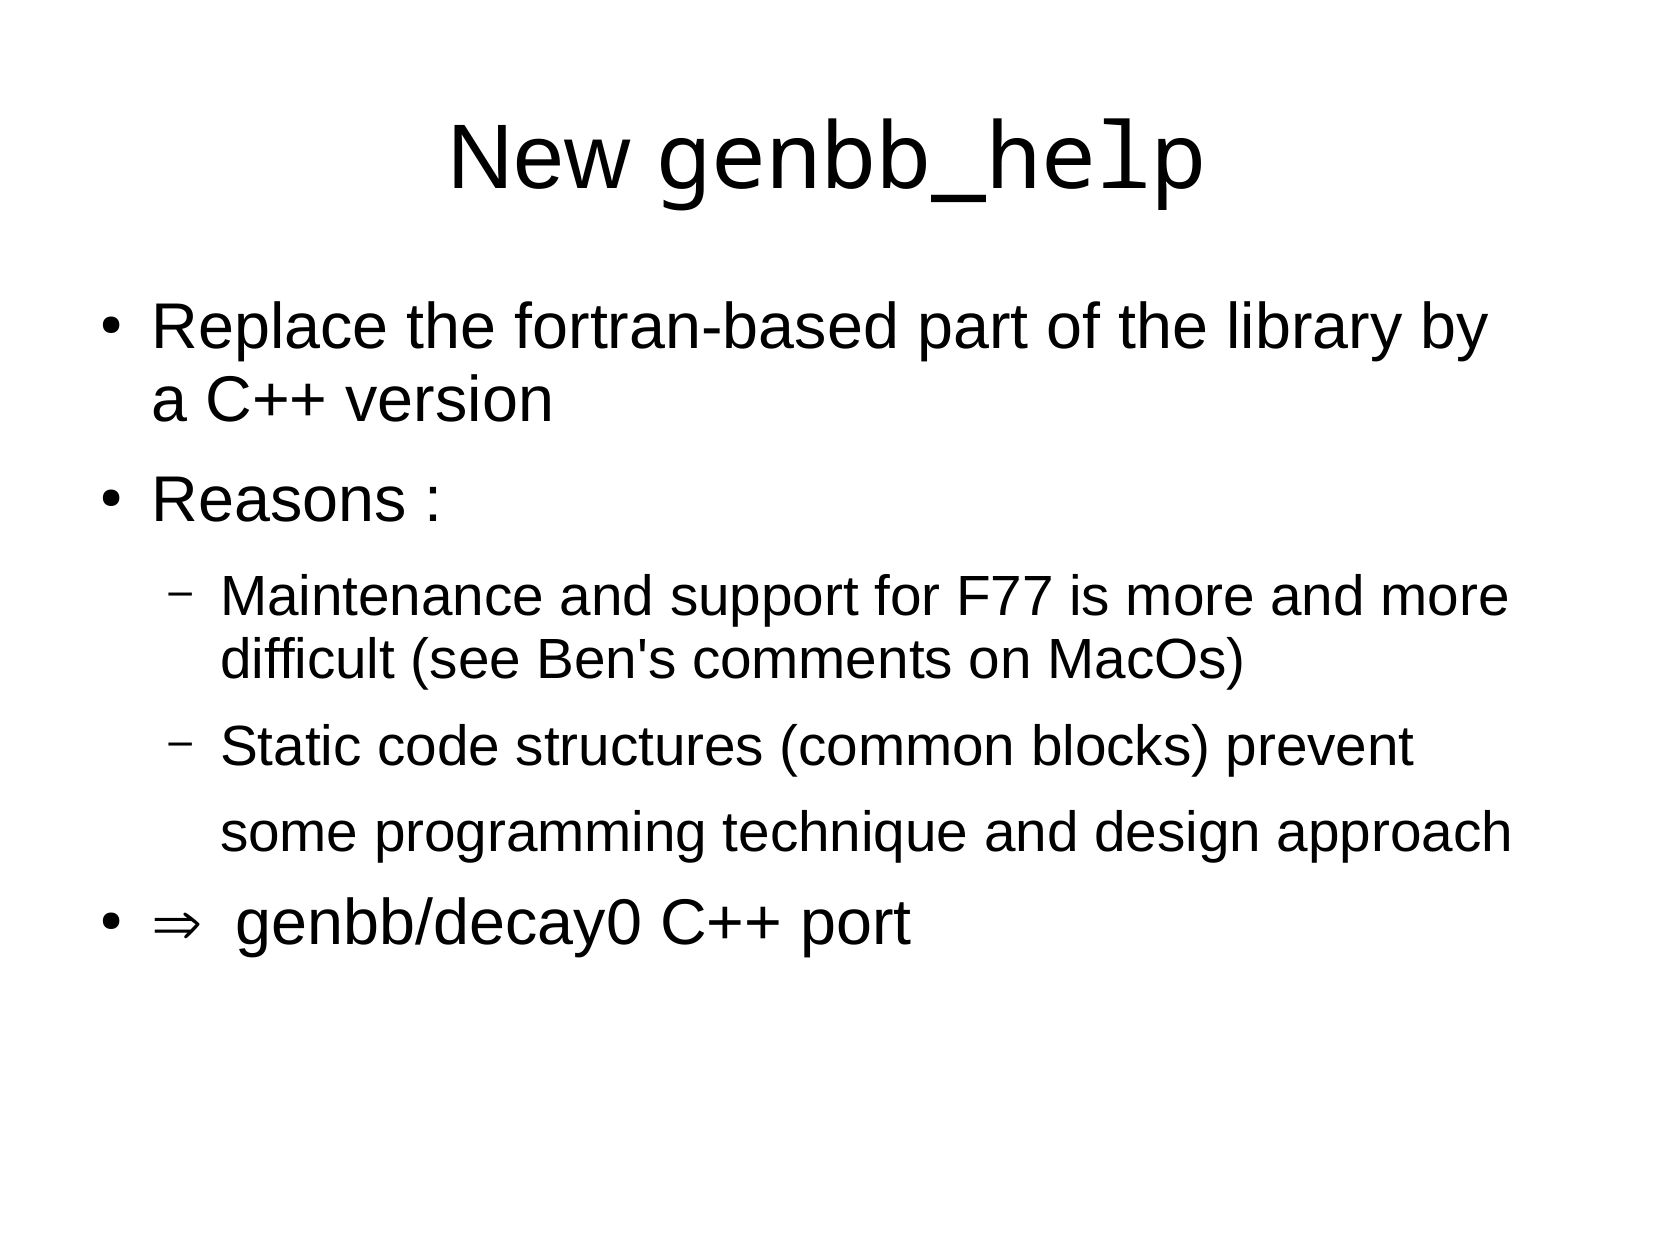

# New genbb_help
Replace the fortran-based part of the library by a C++ version
Reasons :
Maintenance and support for F77 is more and more difficult (see Ben's comments on MacOs)
Static code structures (common blocks) prevent
some programming technique and design approach
Þ genbb/decay0 C++ port